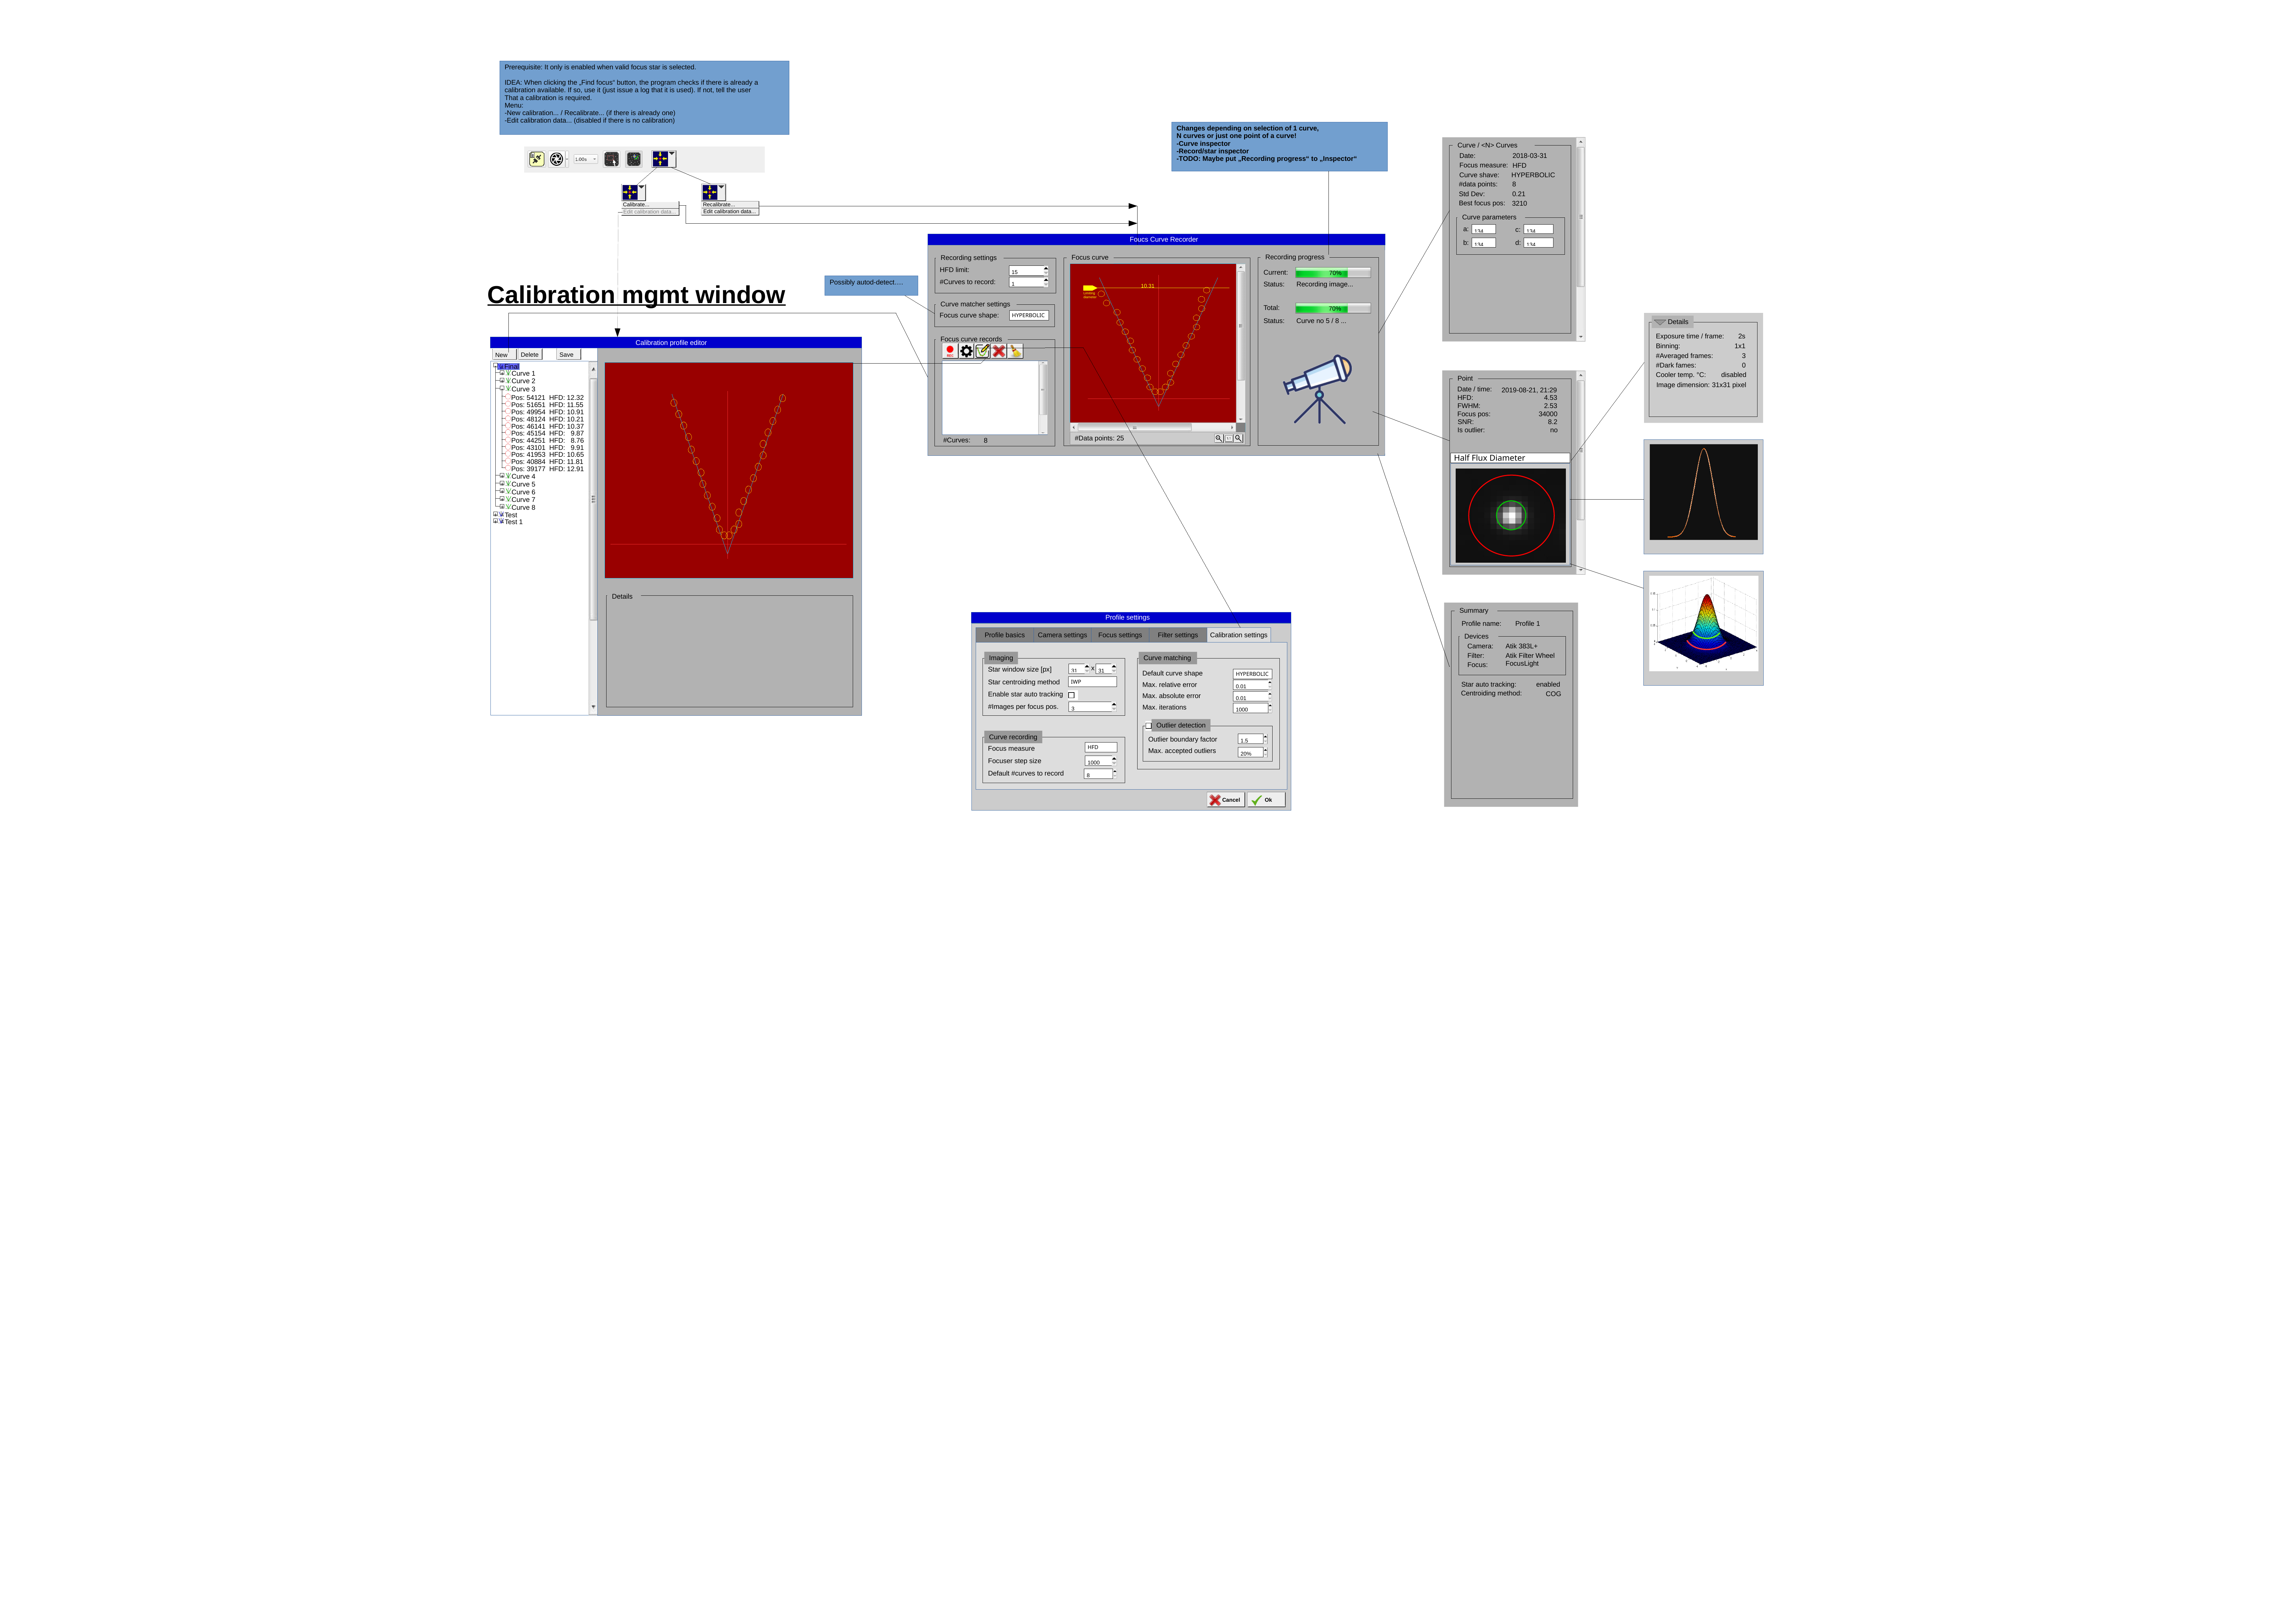

Prerequisite: It only is enabled when valid focus star is selected.
IDEA: When clicking the „Find focus“ button, the program checks if there is already a
calibration available. If so, use it (just issue a log that it is used). If not, tell the user
That a calibration is required.
Menu:
-New calibration... / Recalibrate... (if there is already one)
-Edit calibration data... (disabled if there is no calibration)
Changes depending on selection of 1 curve,
N curves or just one point of a curve!
-Curve inspector
-Record/star inspector
-TODO: Maybe put „Recording progress“ to „Inspector“
Curve / <N> Curves
Curve shave:
HYPERBOLIC
#data points:
8
Std Dev:
0.21
Best focus pos:
3210
Curve parameters
a:
c:
b:
d:
Date:
2018-03-31
Focus measure:
HFD
Recalibrate...
Edit calibration data...
Calibrate...
Edit calibration data...
Foucs Curve Recorder
Recording progress
Current:
70%
Status:
Recording image...
Total:
70%
Status:
Curve no 5 / 8 ...
Focus curve
Recording settings
HFD limit:
10.31
Limiting
diameter
#Curves to record:
Possibly autod-detect….
Calibration mgmt window
Curve matcher settings
Focus curve shape:
 Details
Exposure time / frame:
 2s
Binning:
 1x1
#Averaged frames:
 3
#Dark fames:
 0
Cooler temp. °C:
 disabled
Focus curve records
Calibration profile editor
Delete
Save
New
-
Final
Curve 1
+
Point
Date / time:
2019-08-21, 21:29
HFD:
4.53
FWHM:
2.53
Focus pos:
34000
SNR:
8.2
Is outlier:
no
Curve 2
+
Image dimension:
31x31 pixel
-
Curve 3
Pos: 54121 HFD: 12.32
Pos: 51651 HFD: 11.55
Pos: 49954 HFD: 10.91
Pos: 48124 HFD: 10.21
Pos: 46141 HFD: 10.37
Pos: 45154 HFD: 9.87
#Data points: 25
#Curves:
8
Pos: 44251 HFD: 8.76
Pos: 43101 HFD: 9.91
Pos: 41953 HFD: 10.65
Pos: 40884 HFD: 11.81
Pos: 39177 HFD: 12.91
Curve 4
+
Curve 5
+
Curve 6
+
Curve 7
+
Curve 8
+
Test
+
Test 1
+
Details
Summary
Profile settings
Profile basics
Camera settings
Focus settings
Filter settings
Calibration settings
Imaging
x
Star window size [px]
Star centroiding method
Enable star auto tracking
#Images per focus pos.
Curve matching
Default curve shape
Max. relative error
Max. absolute error
Max. iterations
Outlier detection
Outlier boundary factor
Max. accepted outliers
Curve recording
Focus measure
Focuser step size
Default #curves to record
Cancel
Ok
Profile name:
Profile 1
Devices
Camera:
Atik 383L+
Filter:
Atik Filter Wheel
FocusLight
Focus:
Star auto tracking:
enabled
Centroiding method:
COG